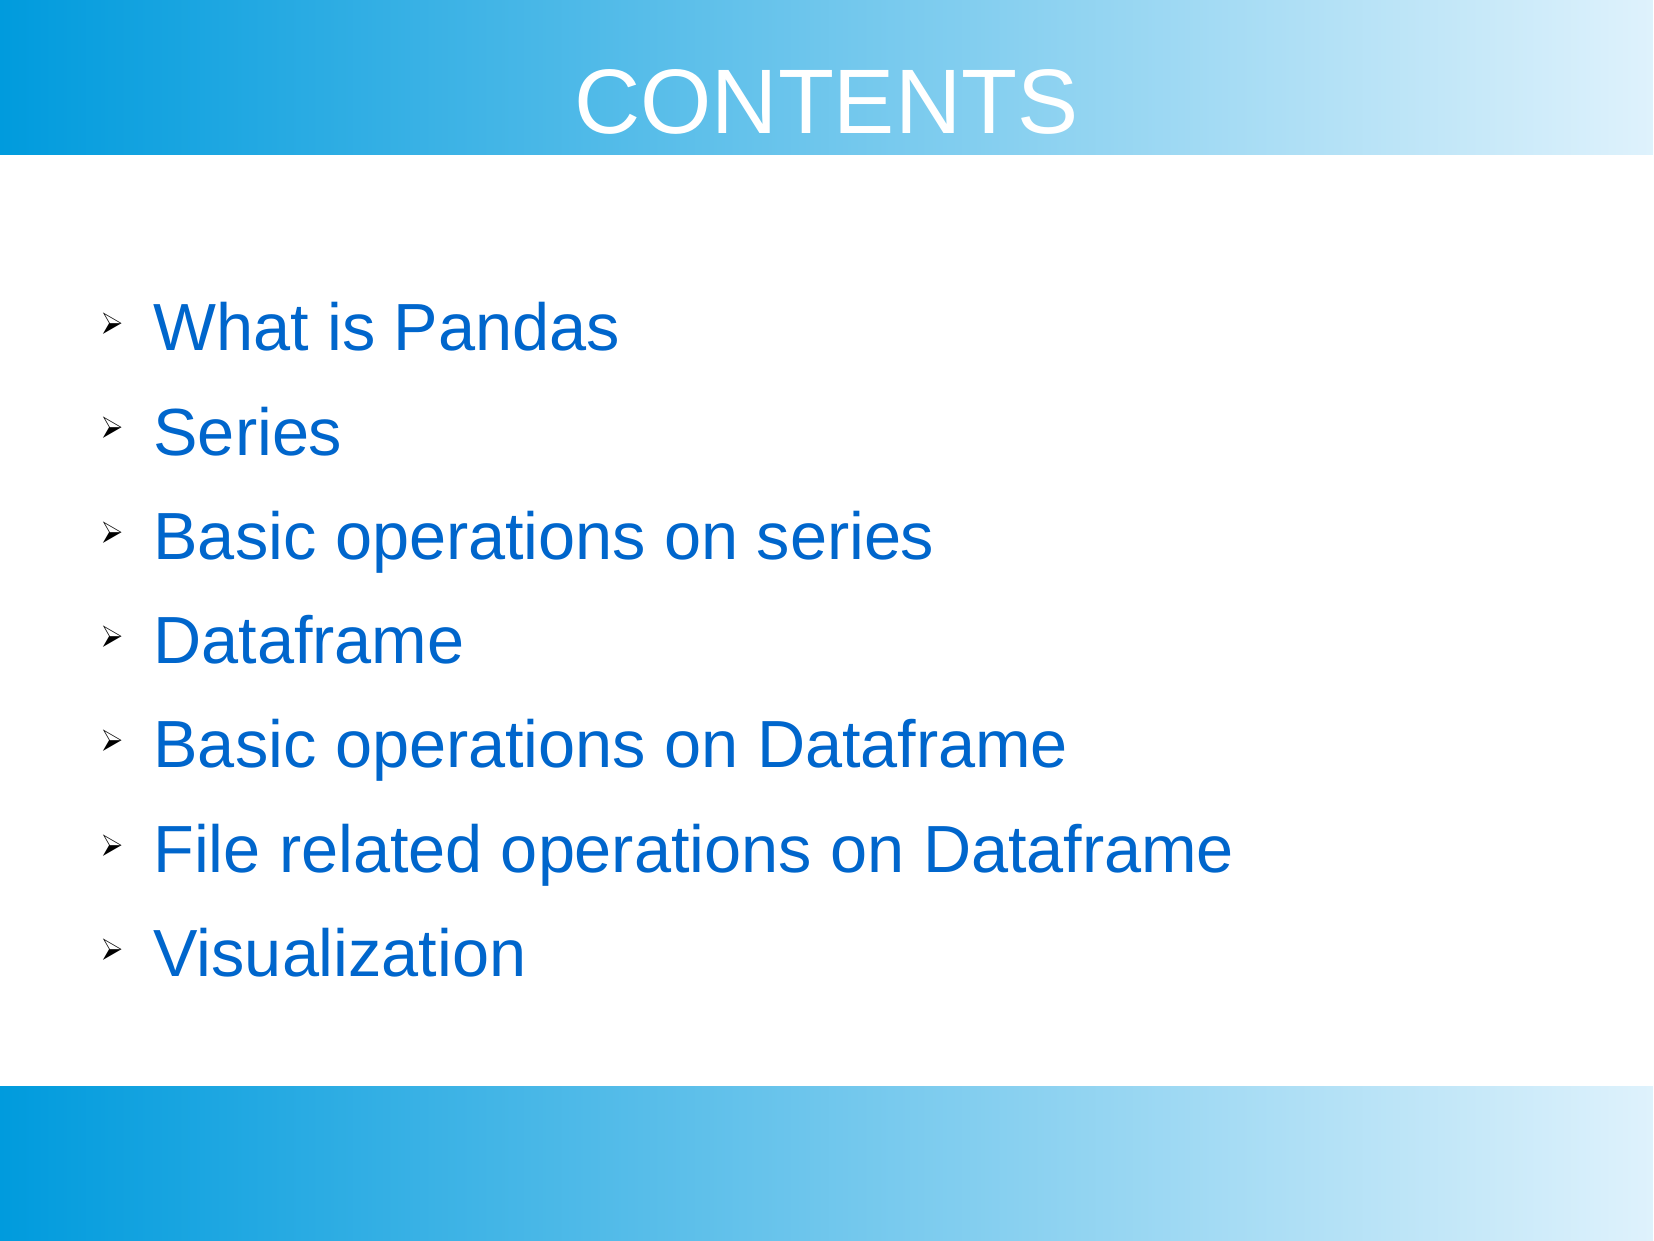

# CONTENTS
What is Pandas
Series
Basic operations on series
Dataframe
Basic operations on Dataframe
File related operations on Dataframe
Visualization